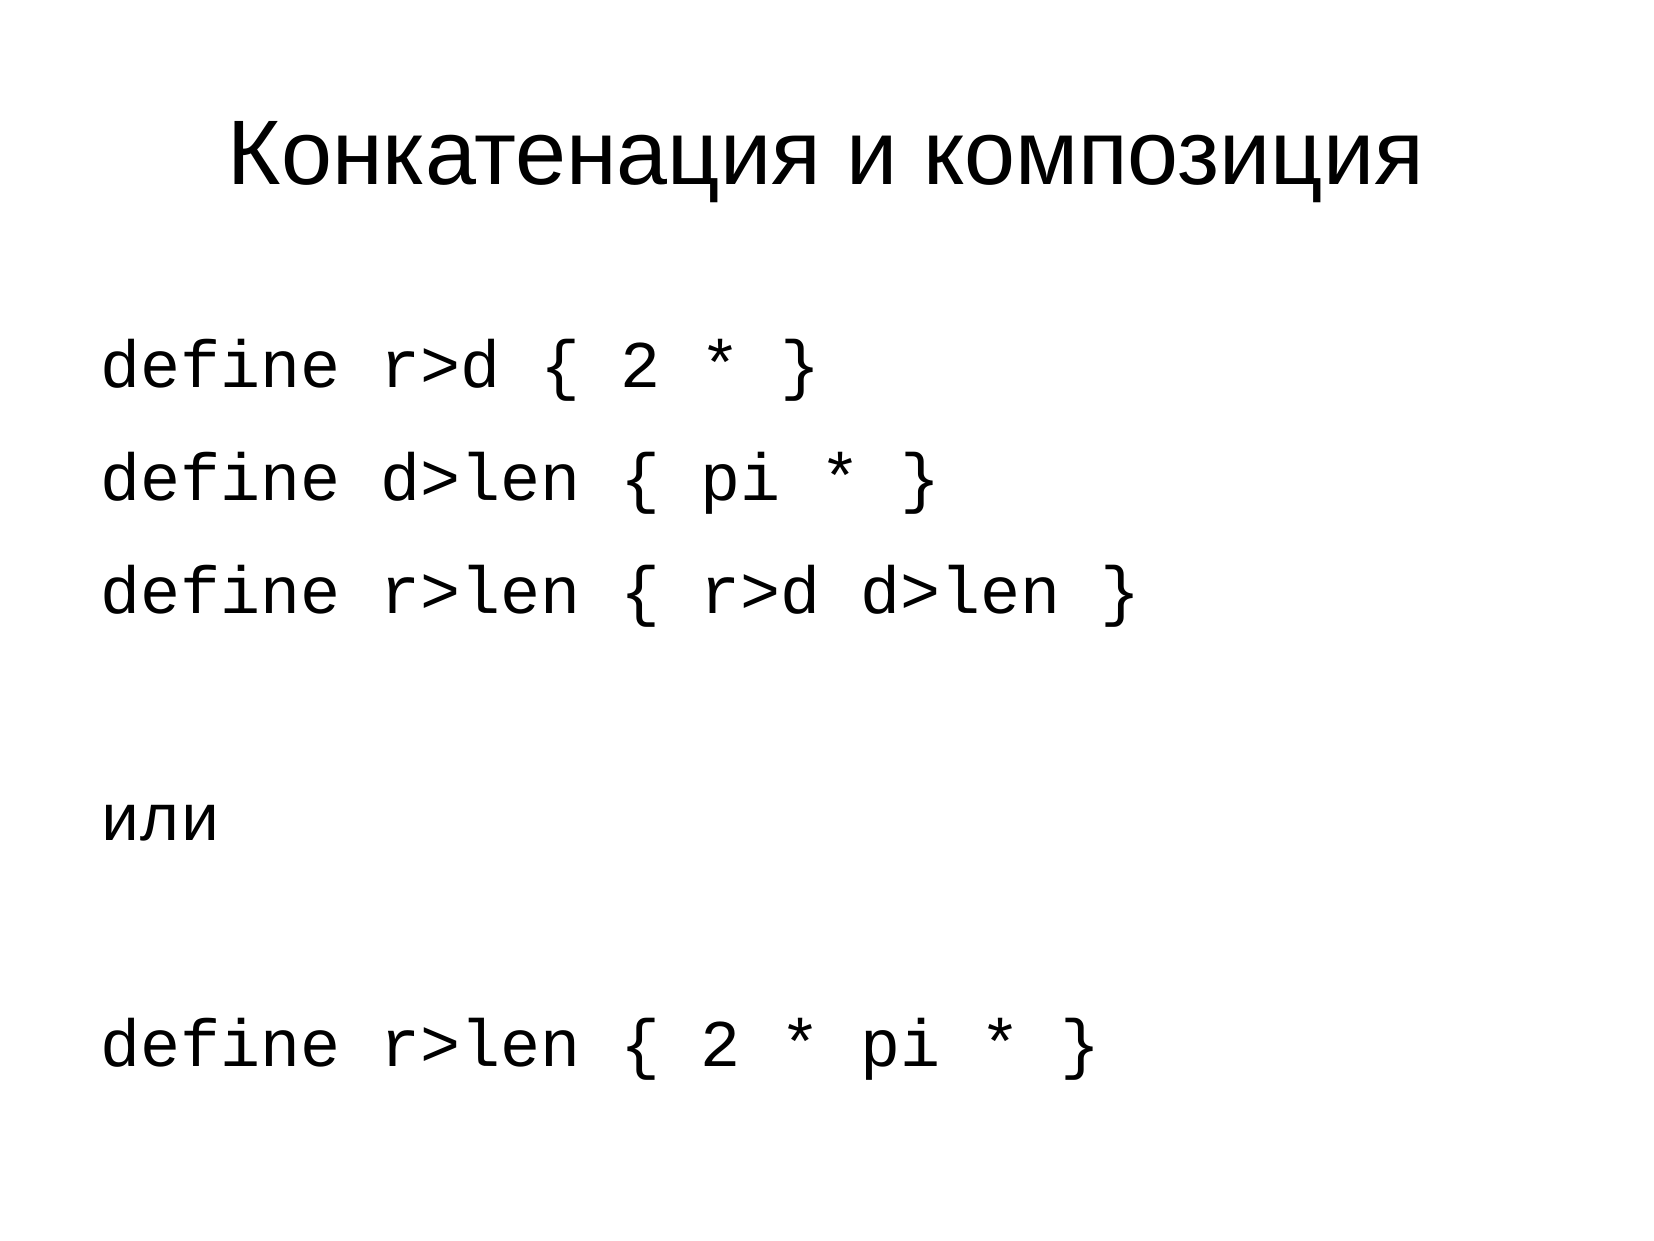

# Конкатенация и композиция
define r>d { 2 * }
define d>len { pi * }
define r>len { r>d d>len }
или
define r>len { 2 * pi * }